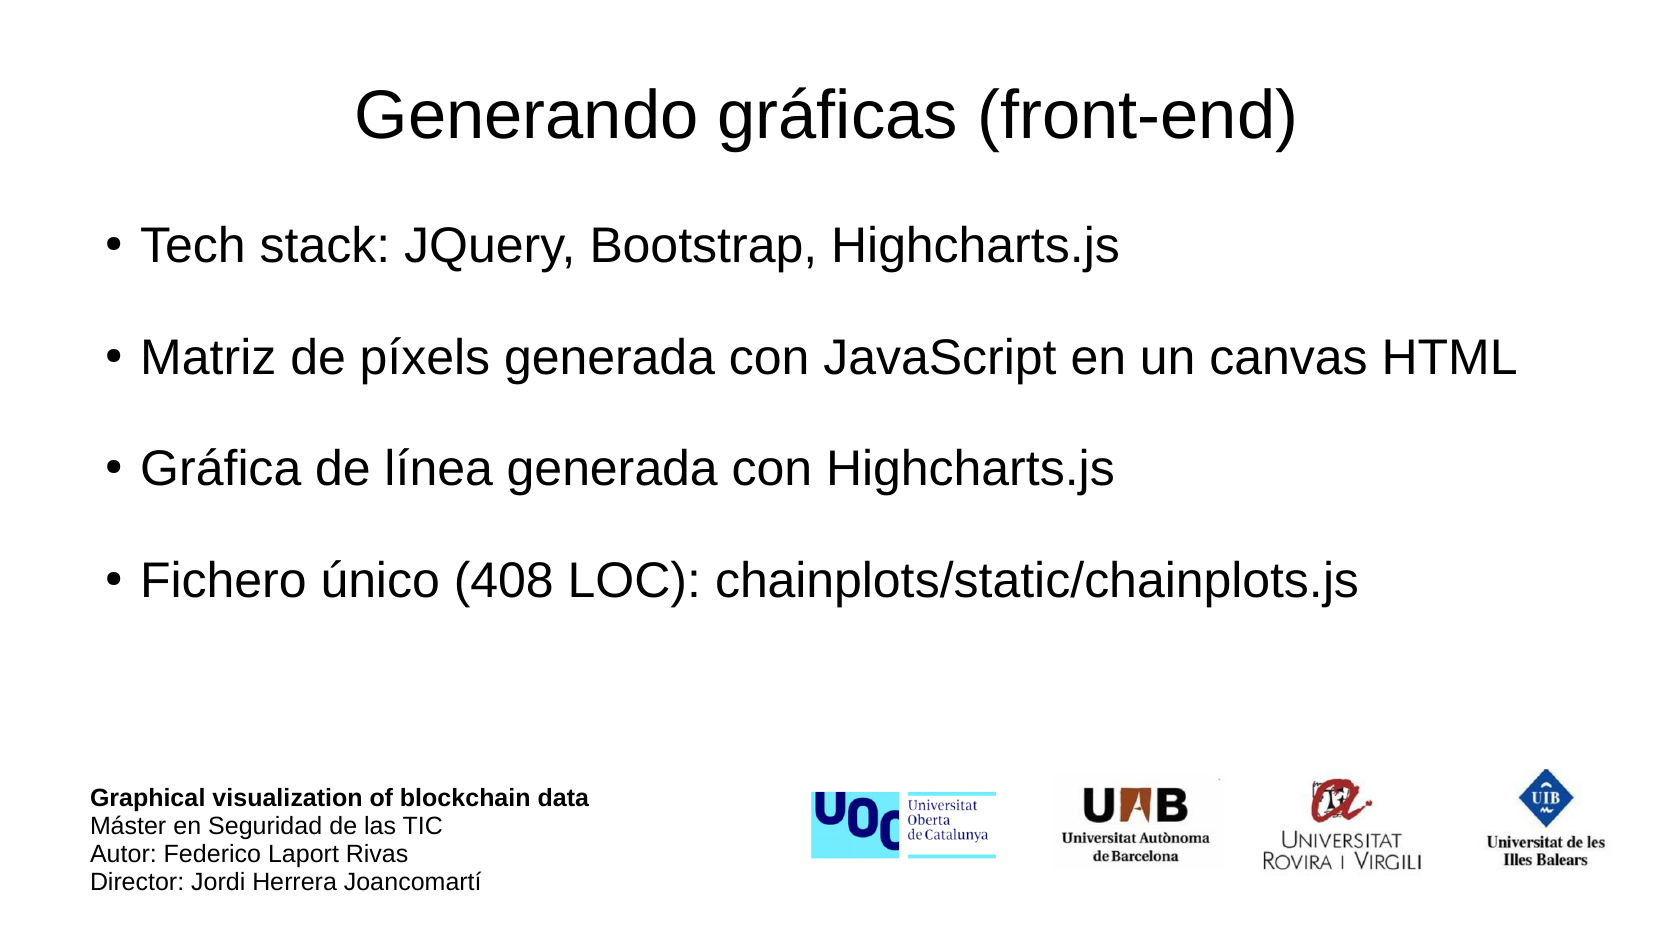

# Generando gráficas (front-end)
Tech stack: JQuery, Bootstrap, Highcharts.js
Matriz de píxels generada con JavaScript en un canvas HTML
Gráfica de línea generada con Highcharts.js
Fichero único (408 LOC): chainplots/static/chainplots.js
Graphical visualization of blockchain data
Máster en Seguridad de las TIC
Autor: Federico Laport Rivas
Director: Jordi Herrera Joancomartí